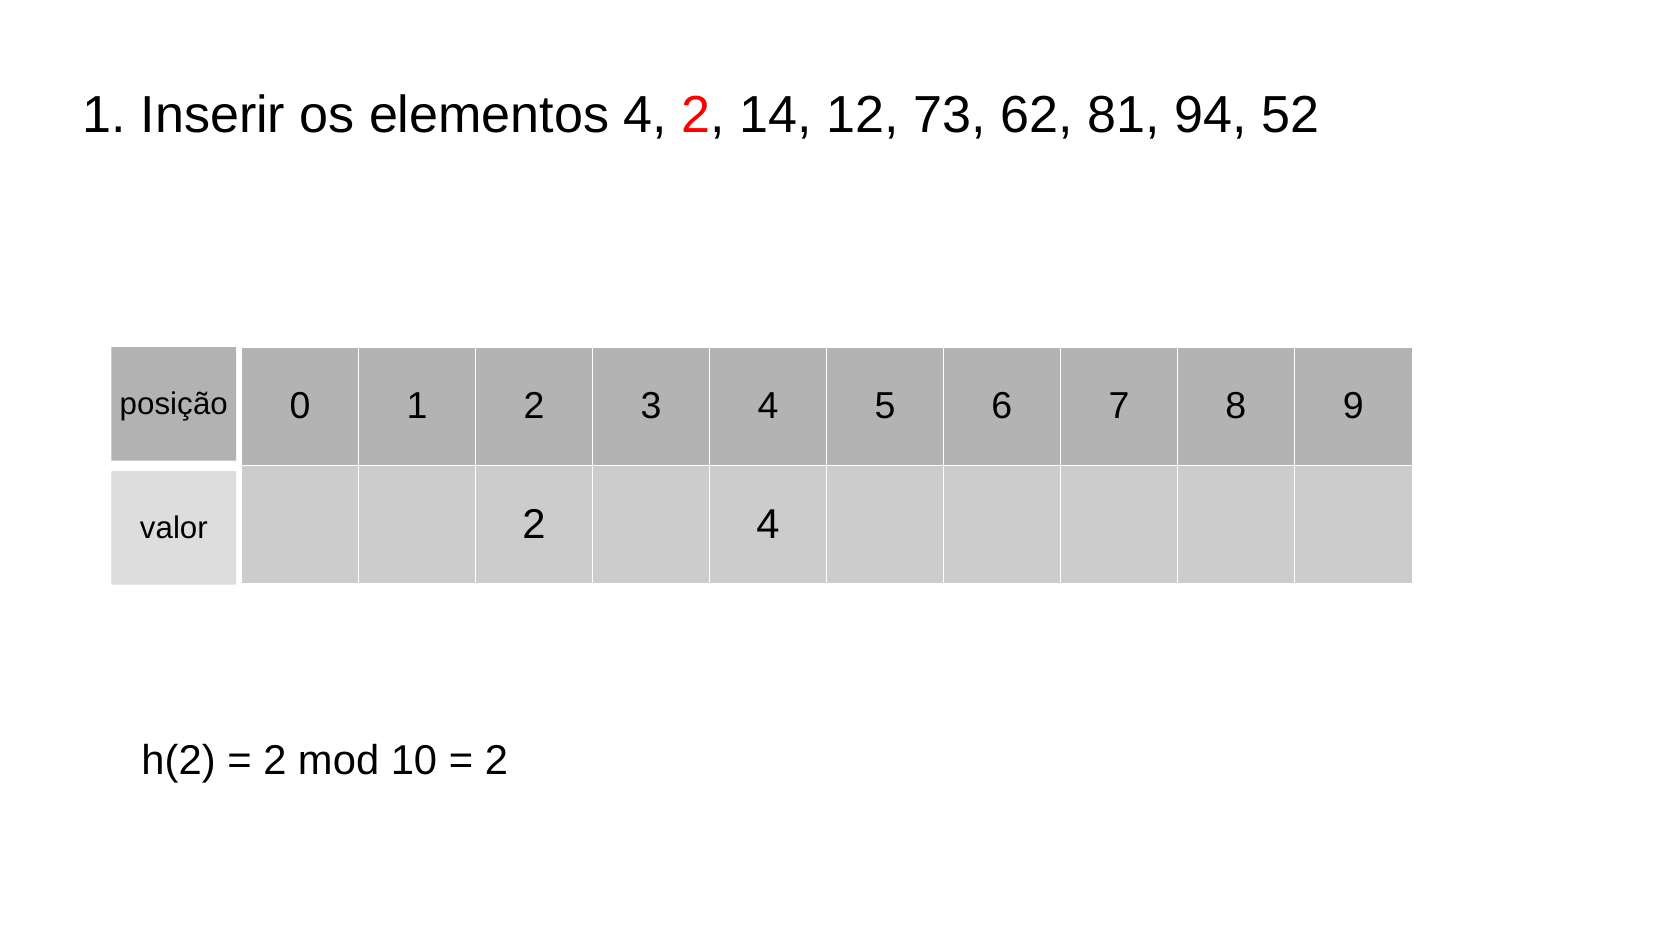

# 1. Inserir os elementos 4, 2, 14, 12, 73, 62, 81, 94, 52
posição
| 0 | 1 | 2 | 3 | 4 | 5 | 6 | 7 | 8 | 9 |
| --- | --- | --- | --- | --- | --- | --- | --- | --- | --- |
| | | 2 | | 4 | | | | | |
valor
h(2) = 2 mod 10 = 2